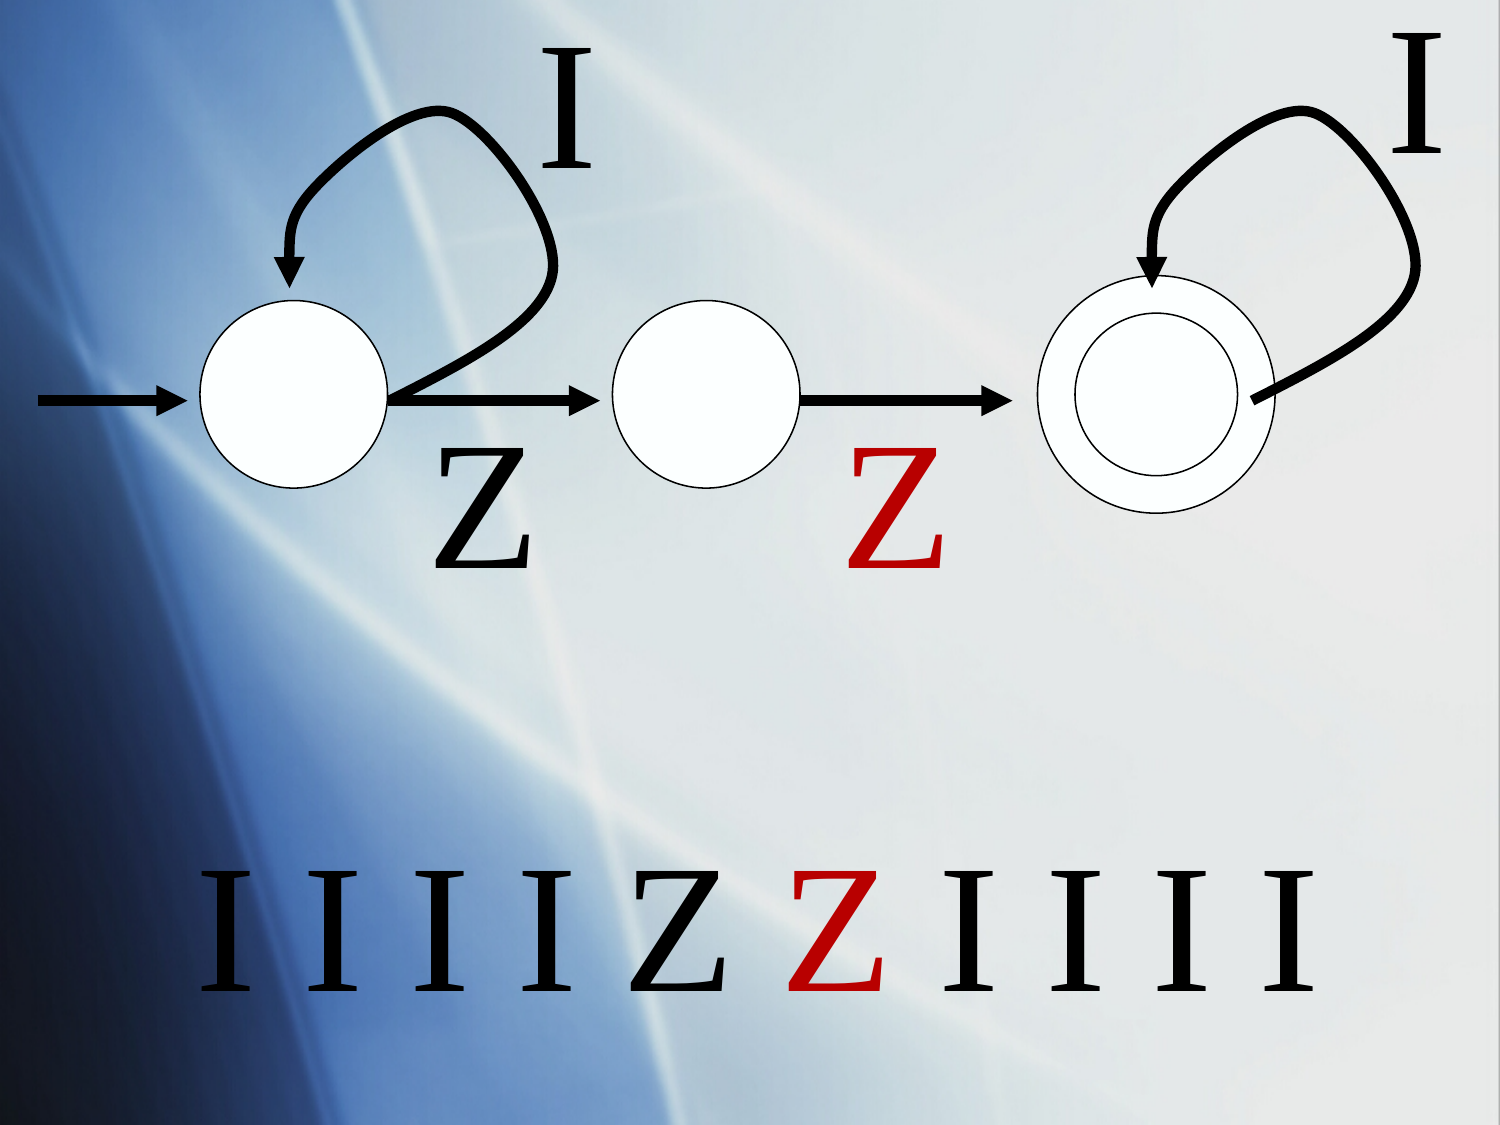

I
I
Z
Z
I I I I Z Z I I I I